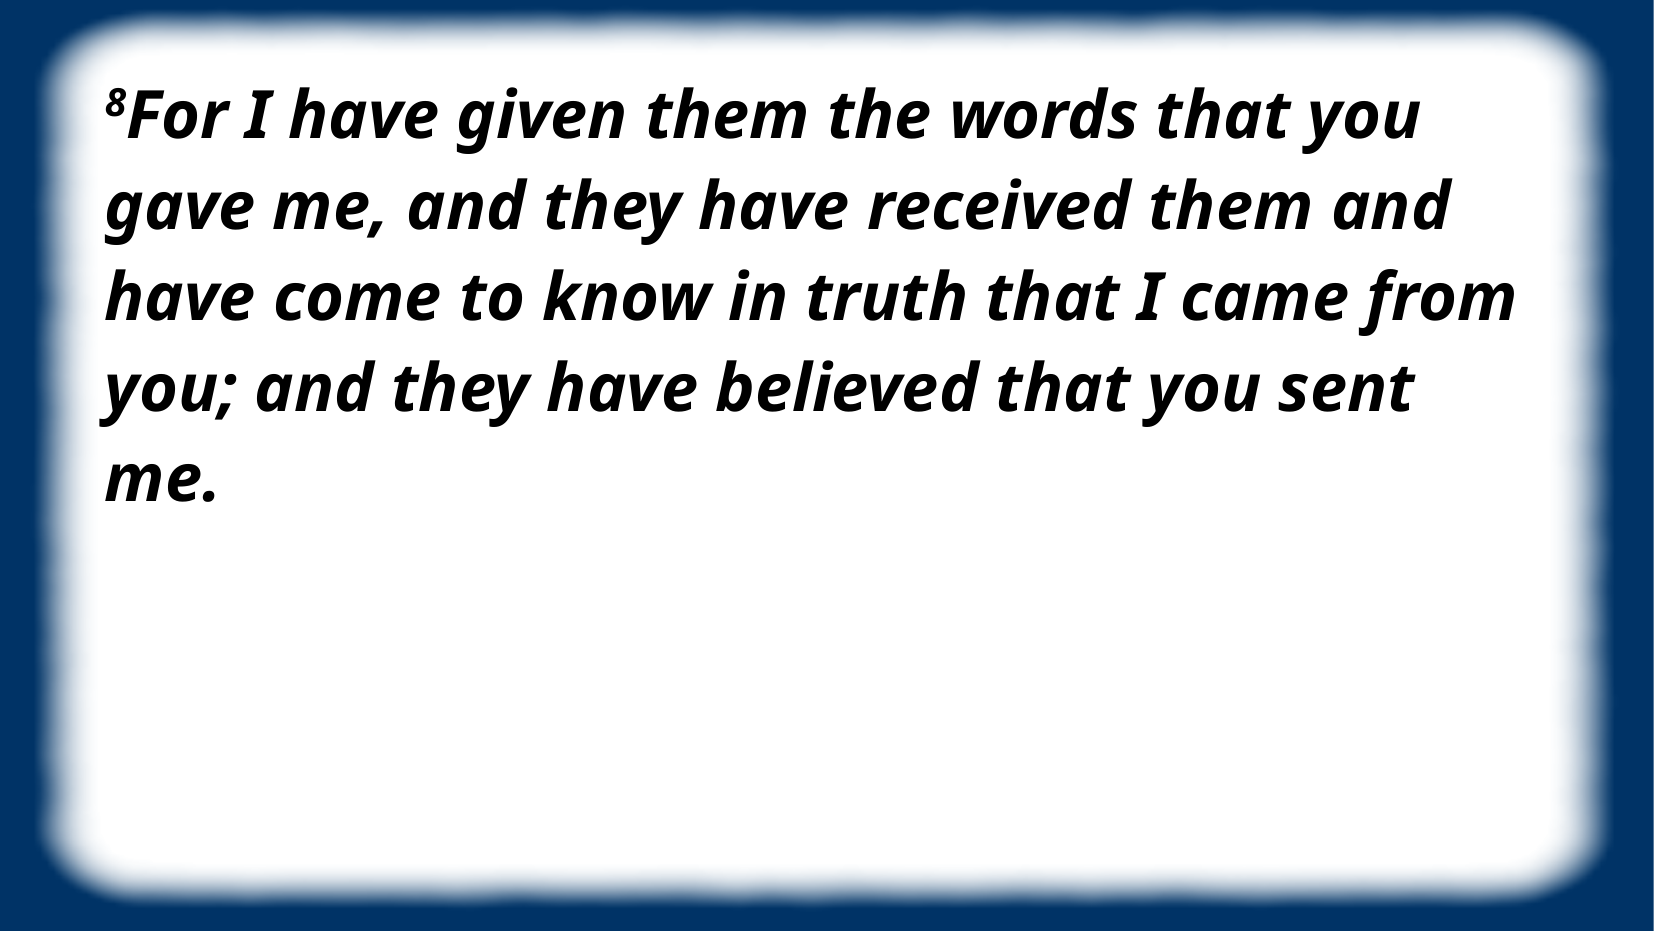

8For I have given them the words that you gave me, and they have received them and have come to know in truth that I came from you; and they have believed that you sent me.